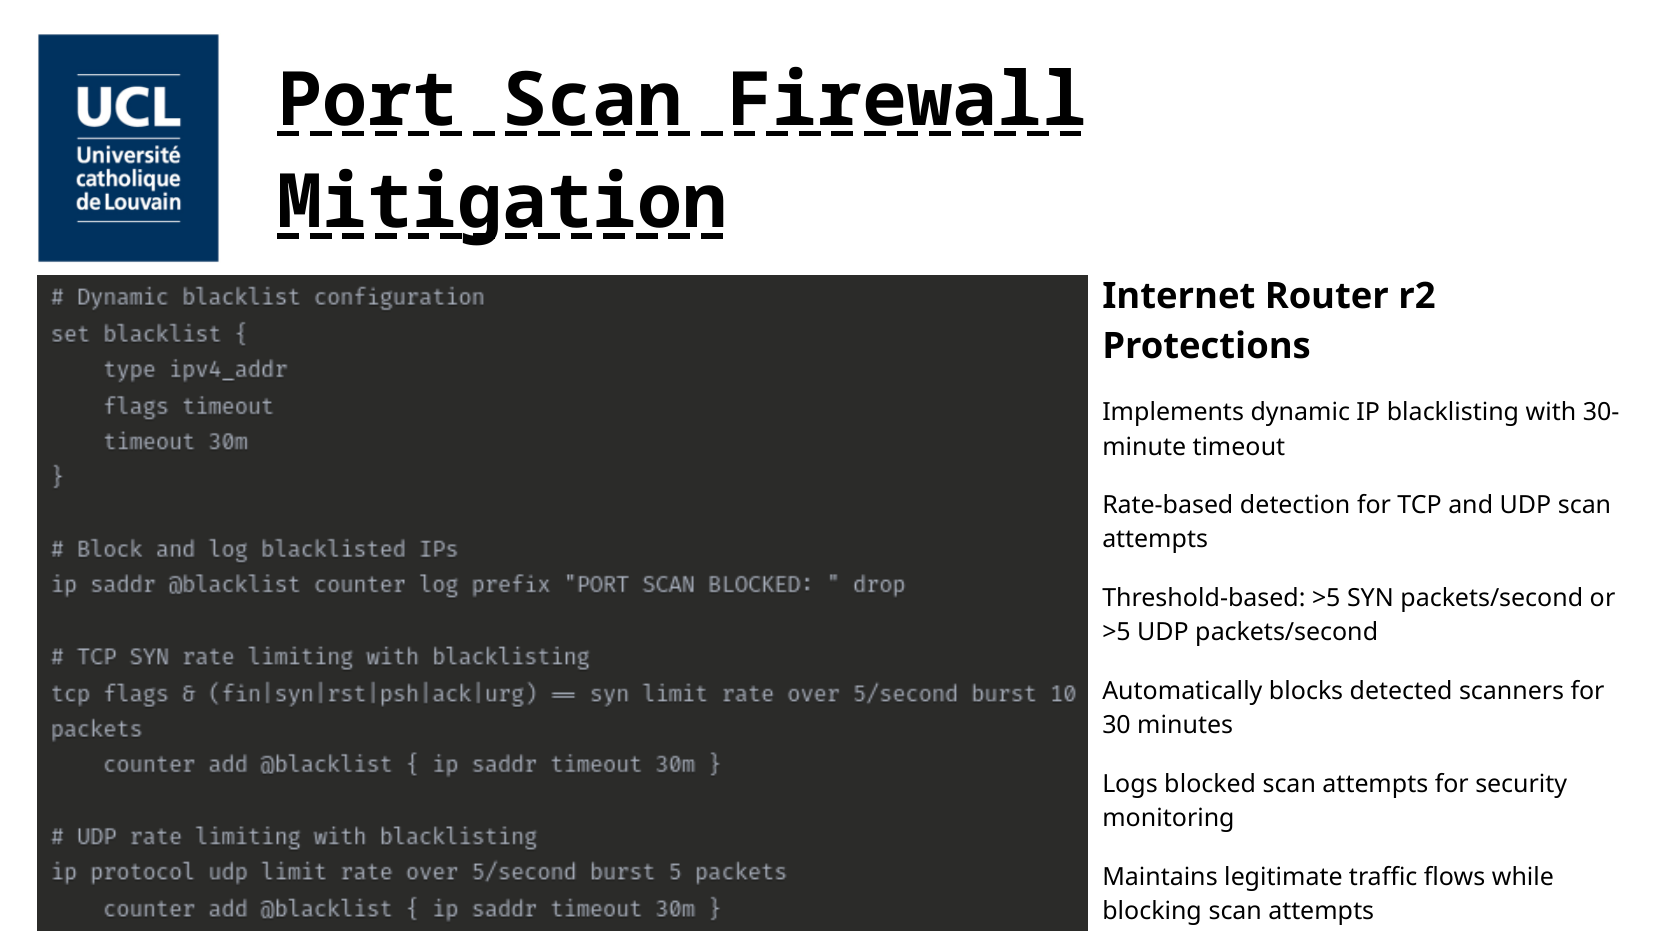

Port Scan Firewall Mitigation
Internet Router r2 Protections
Implements dynamic IP blacklisting with 30-minute timeout
Rate-based detection for TCP and UDP scan attempts
Threshold-based: >5 SYN packets/second or >5 UDP packets/second
Automatically blocks detected scanners for 30 minutes
Logs blocked scan attempts for security monitoring
Maintains legitimate traffic flows while blocking scan attempts